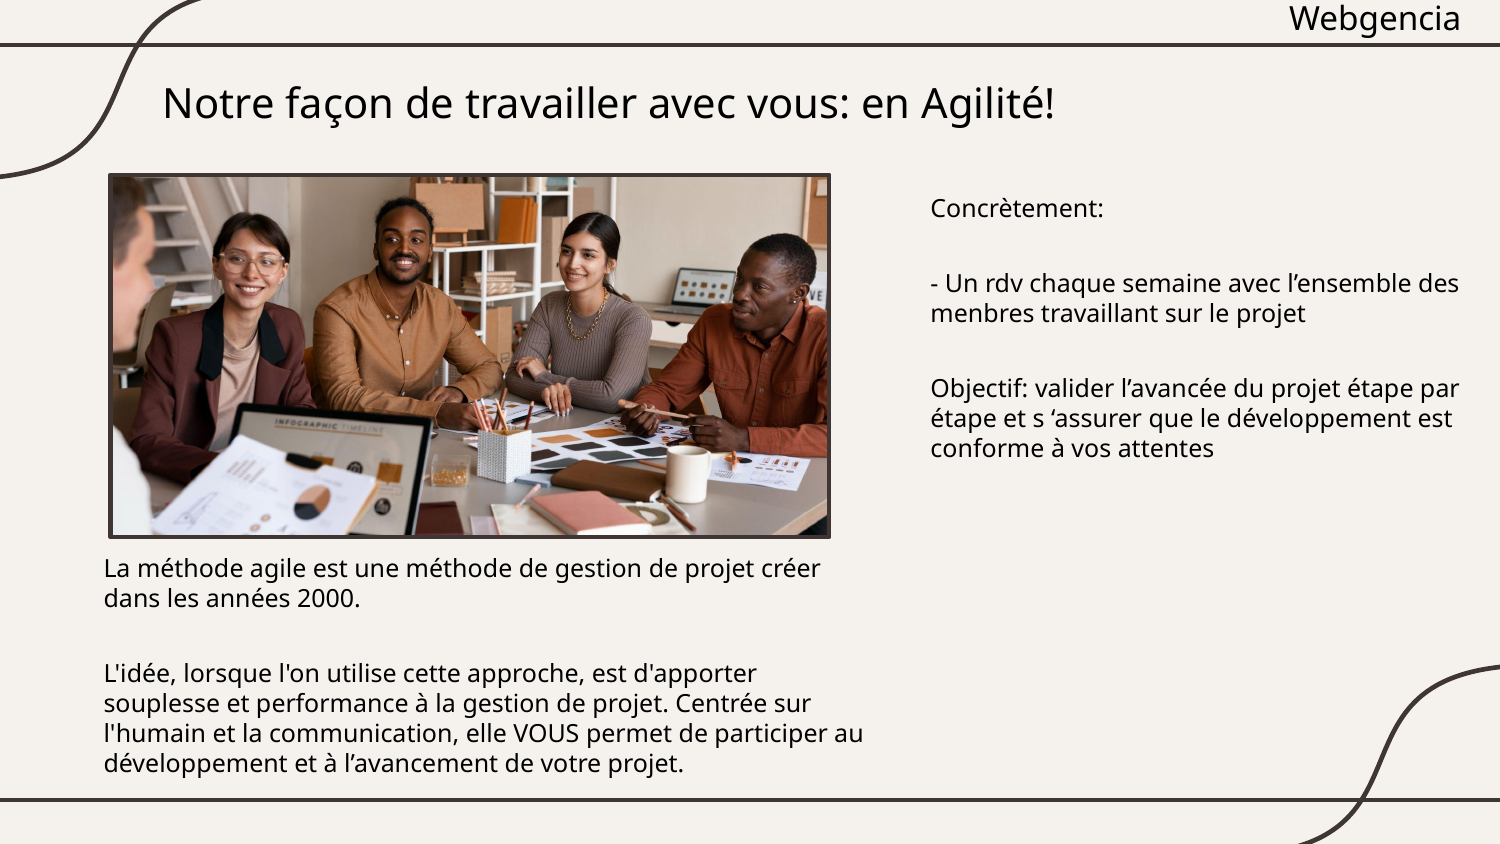

Webgencia
Notre façon de travailler avec vous: en Agilité!
Concrètement:
- Un rdv chaque semaine avec l’ensemble des menbres travaillant sur le projet
Objectif: valider l’avancée du projet étape par étape et s ‘assurer que le développement est conforme à vos attentes
La méthode agile est une méthode de gestion de projet créer dans les années 2000.
L'idée, lorsque l'on utilise cette approche, est d'apporter souplesse et performance à la gestion de projet. Centrée sur l'humain et la communication, elle VOUS permet de participer au développement et à l’avancement de votre projet.